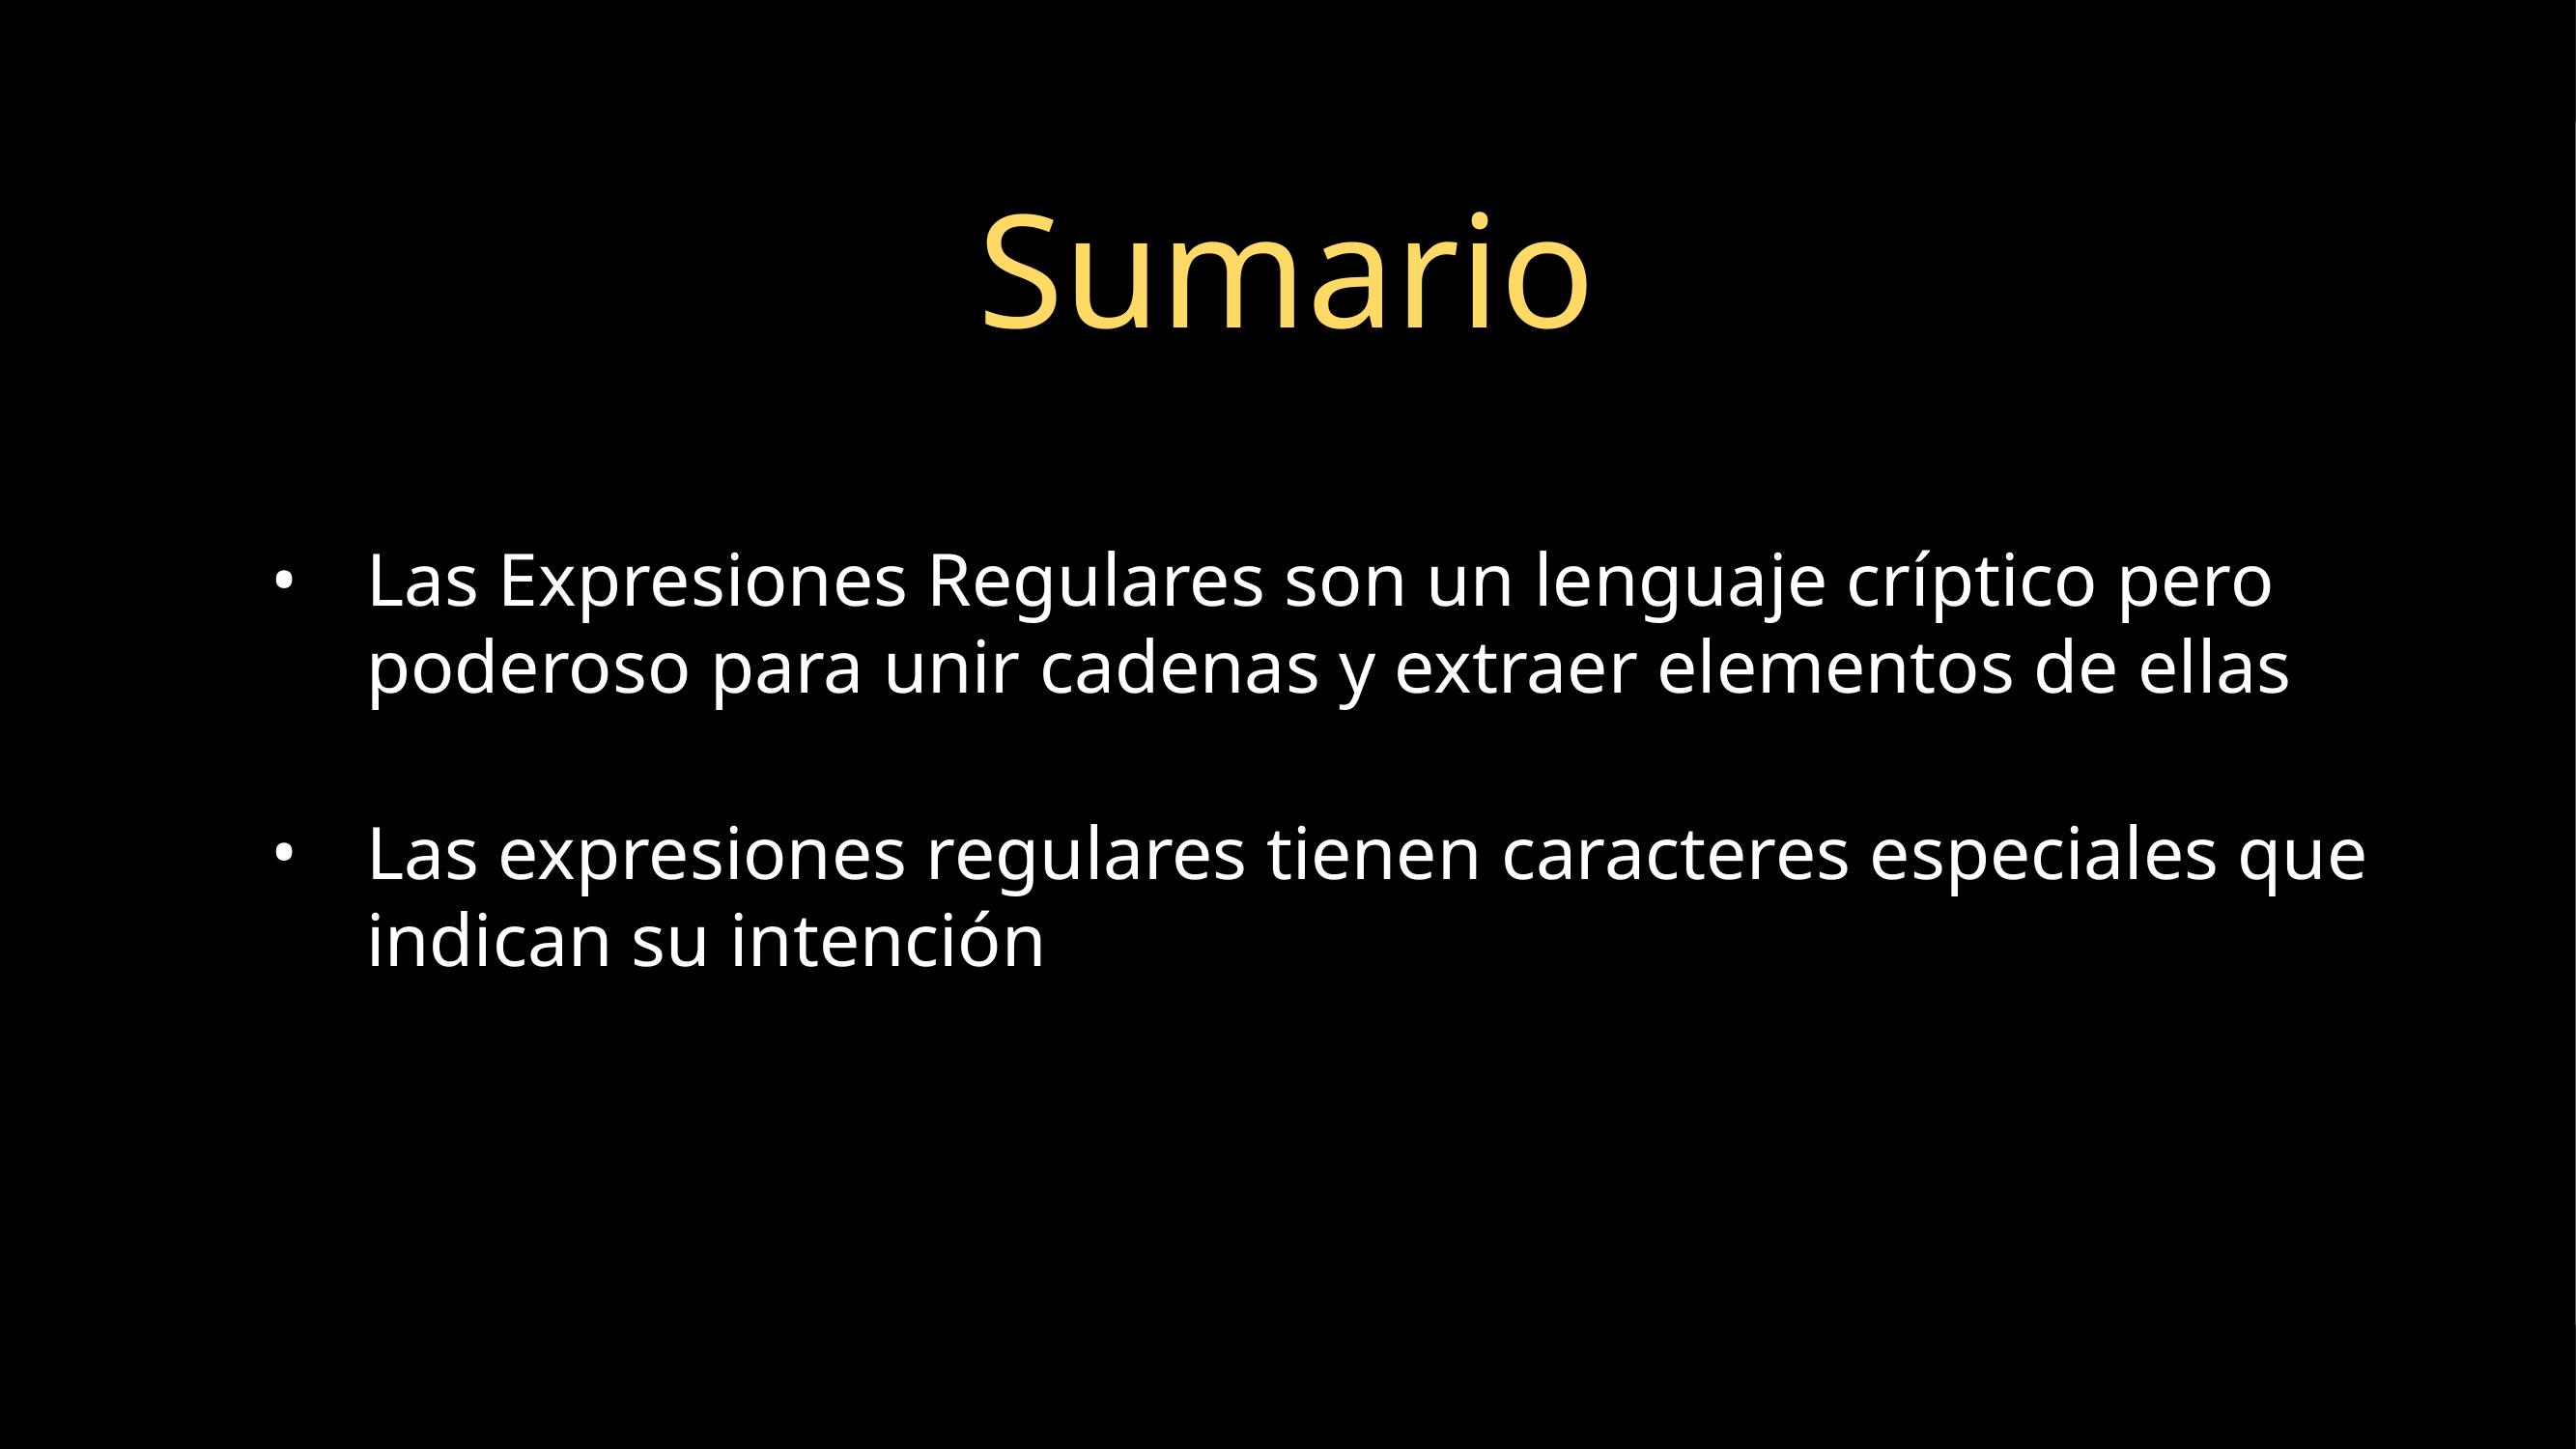

# Sumario
Las Expresiones Regulares son un lenguaje críptico pero poderoso para unir cadenas y extraer elementos de ellas
Las expresiones regulares tienen caracteres especiales que indican su intención